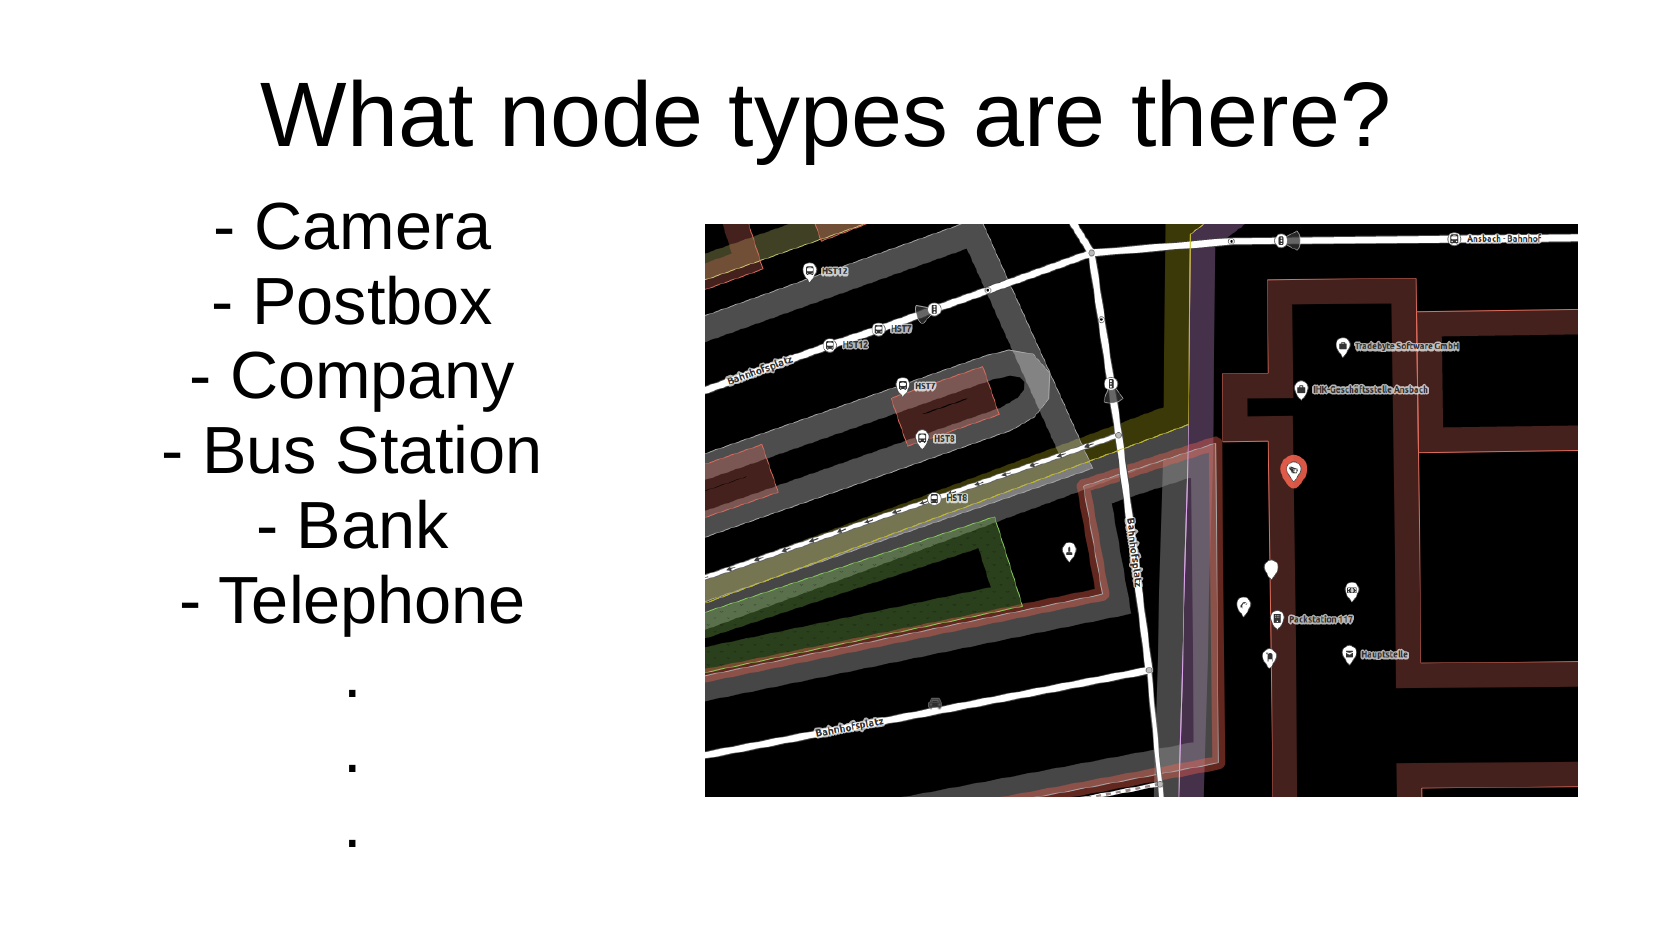

# What node types are there?
- Camera
- Postbox
- Company
- Bus Station
- Bank
- Telephone
.
.
.